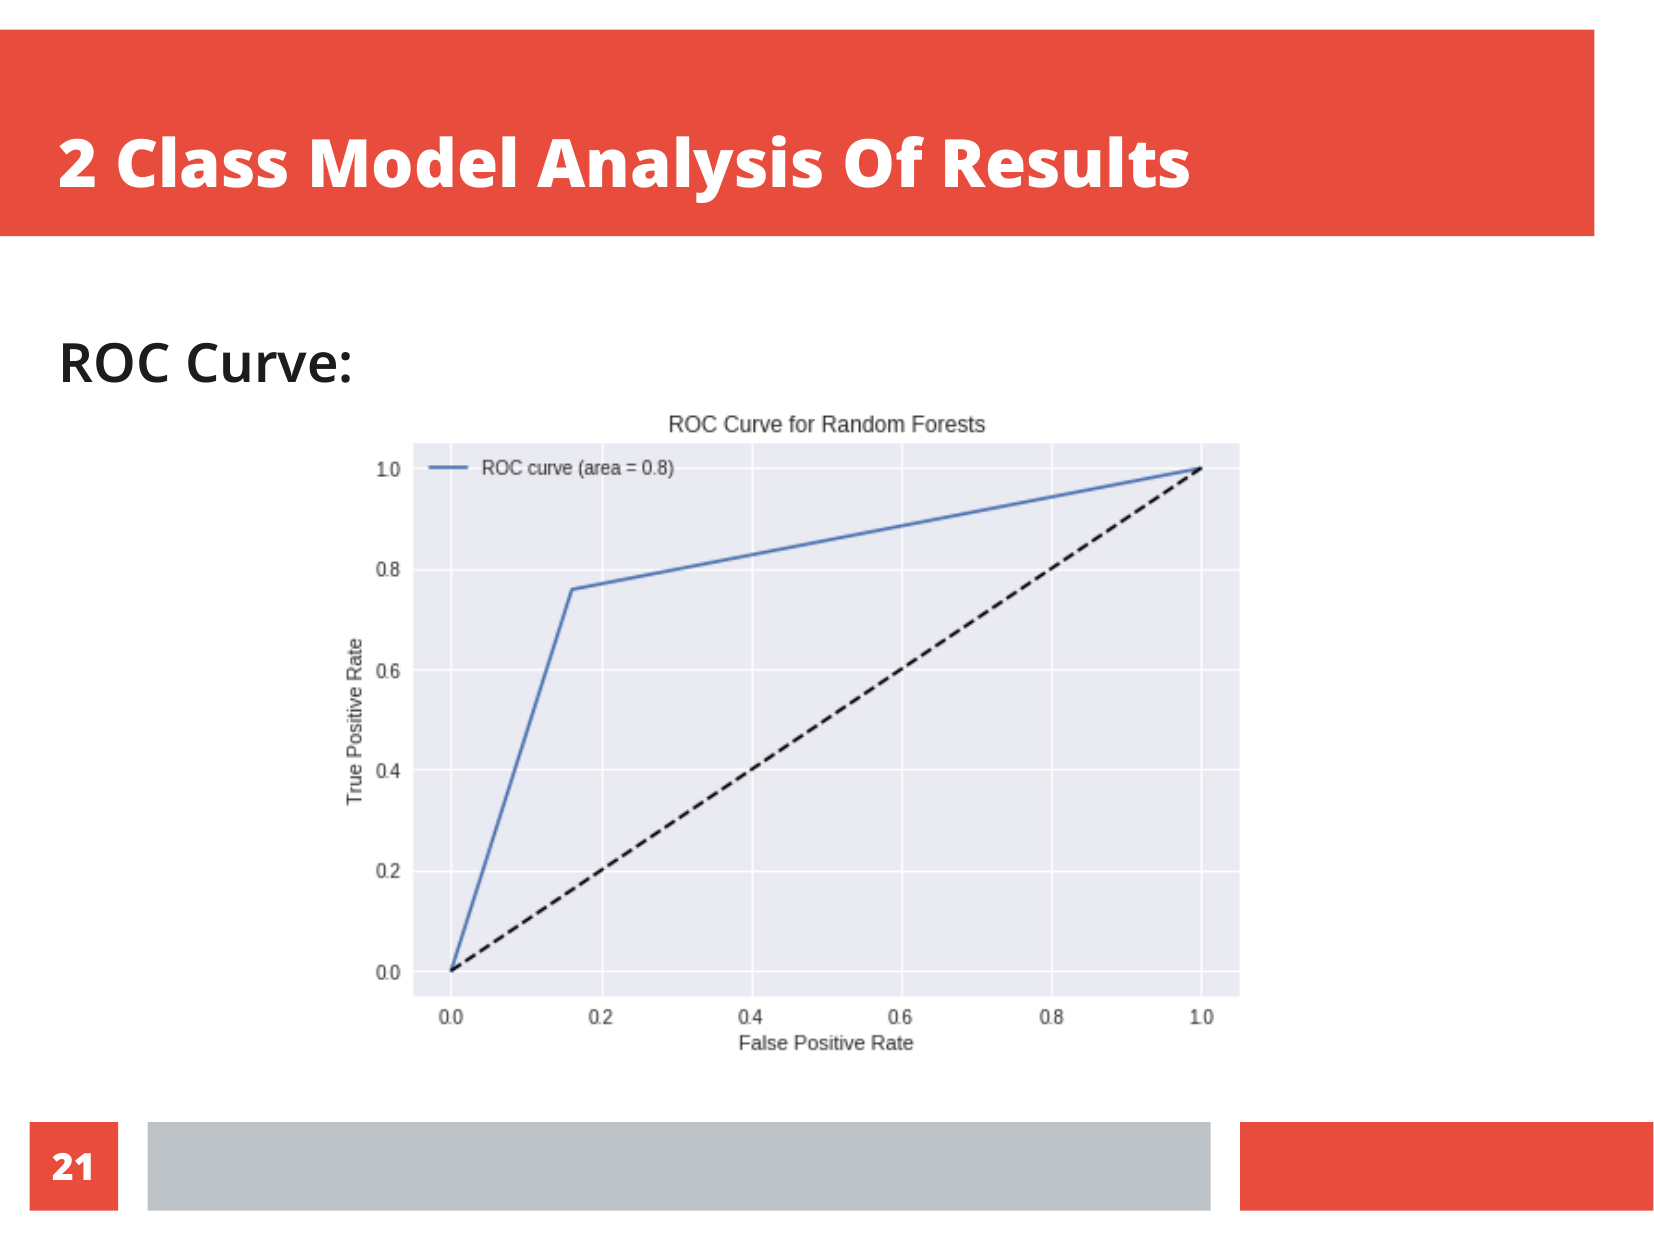

# 2 Class Model Analysis Of Results
ROC Curve:
21